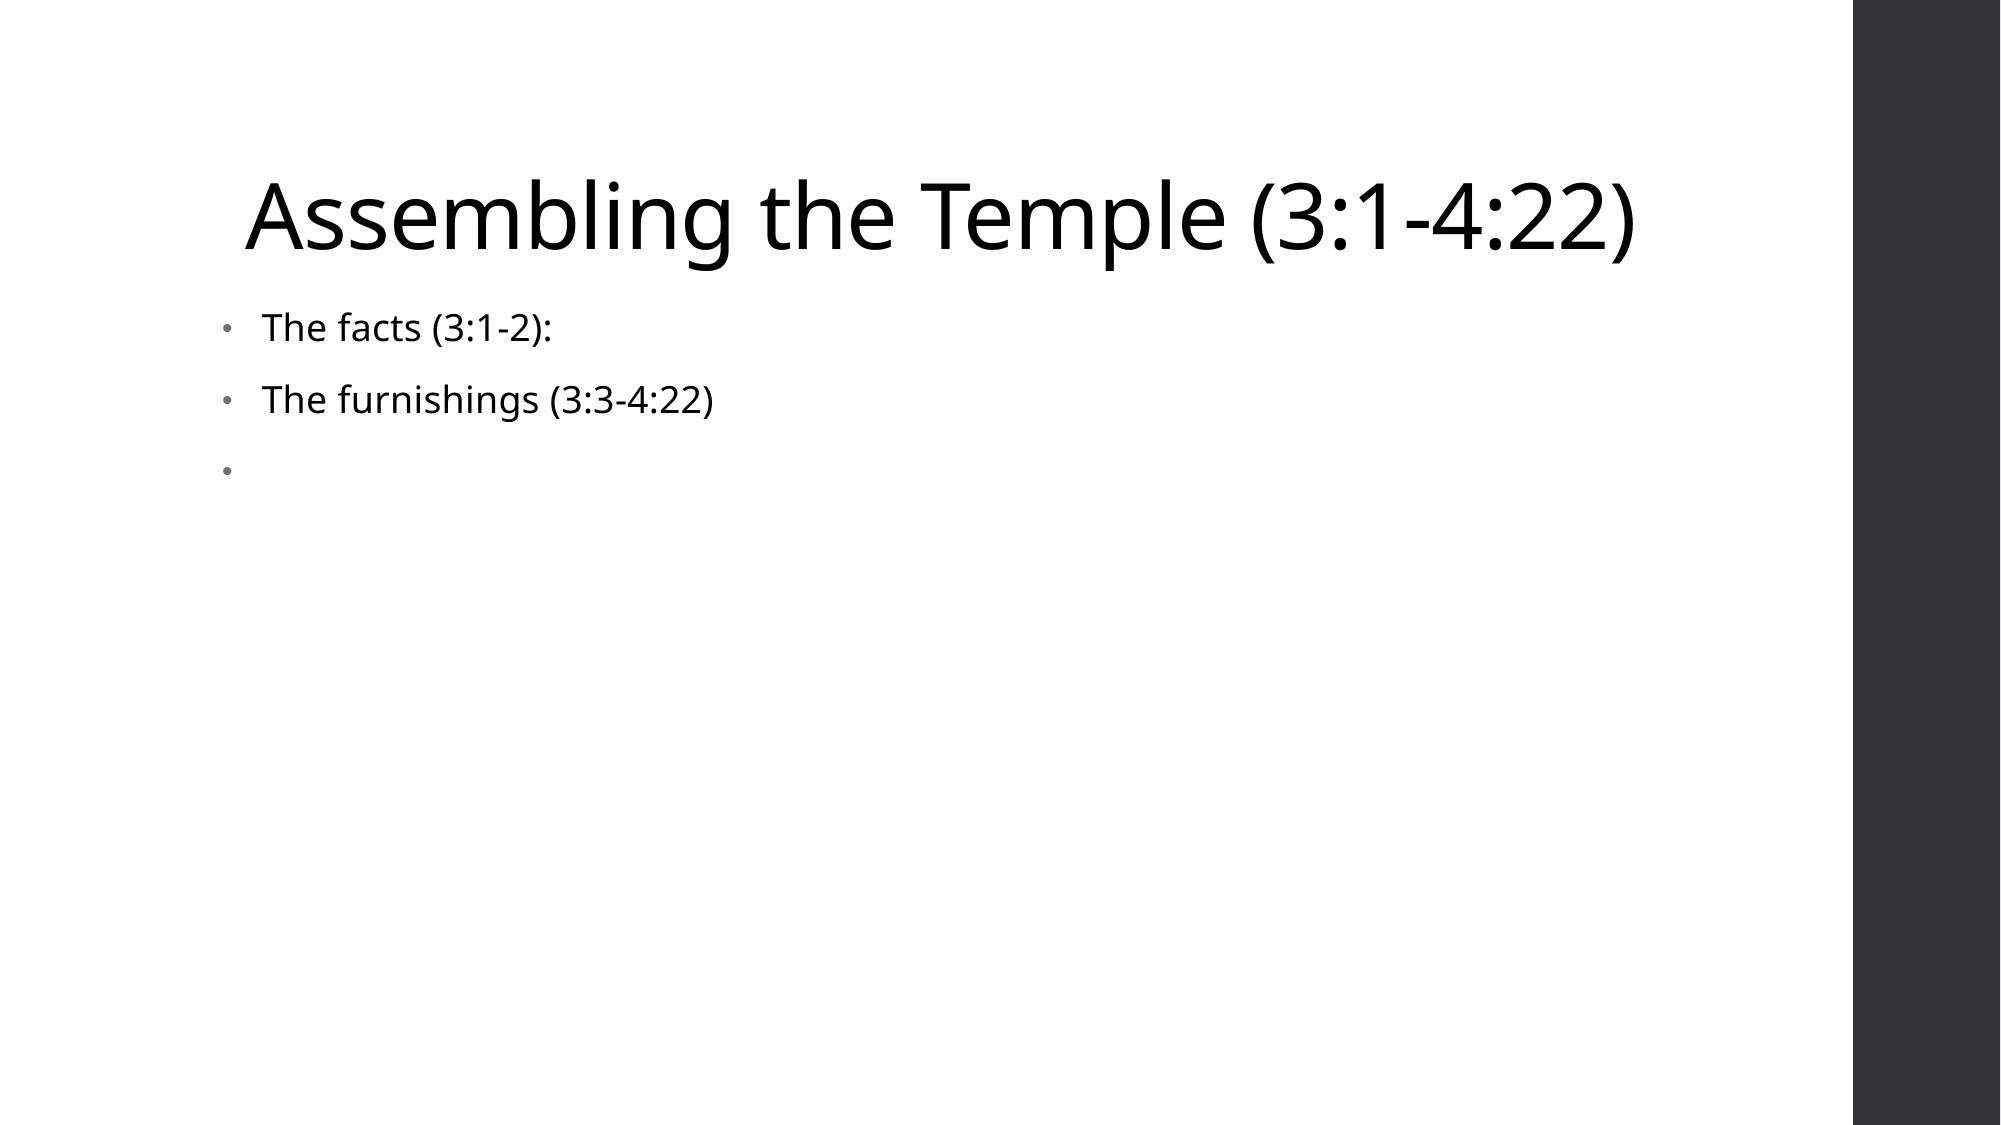

# Assembling the Temple (3:1-4:22)
 The facts (3:1-2):
 The furnishings (3:3-4:22)